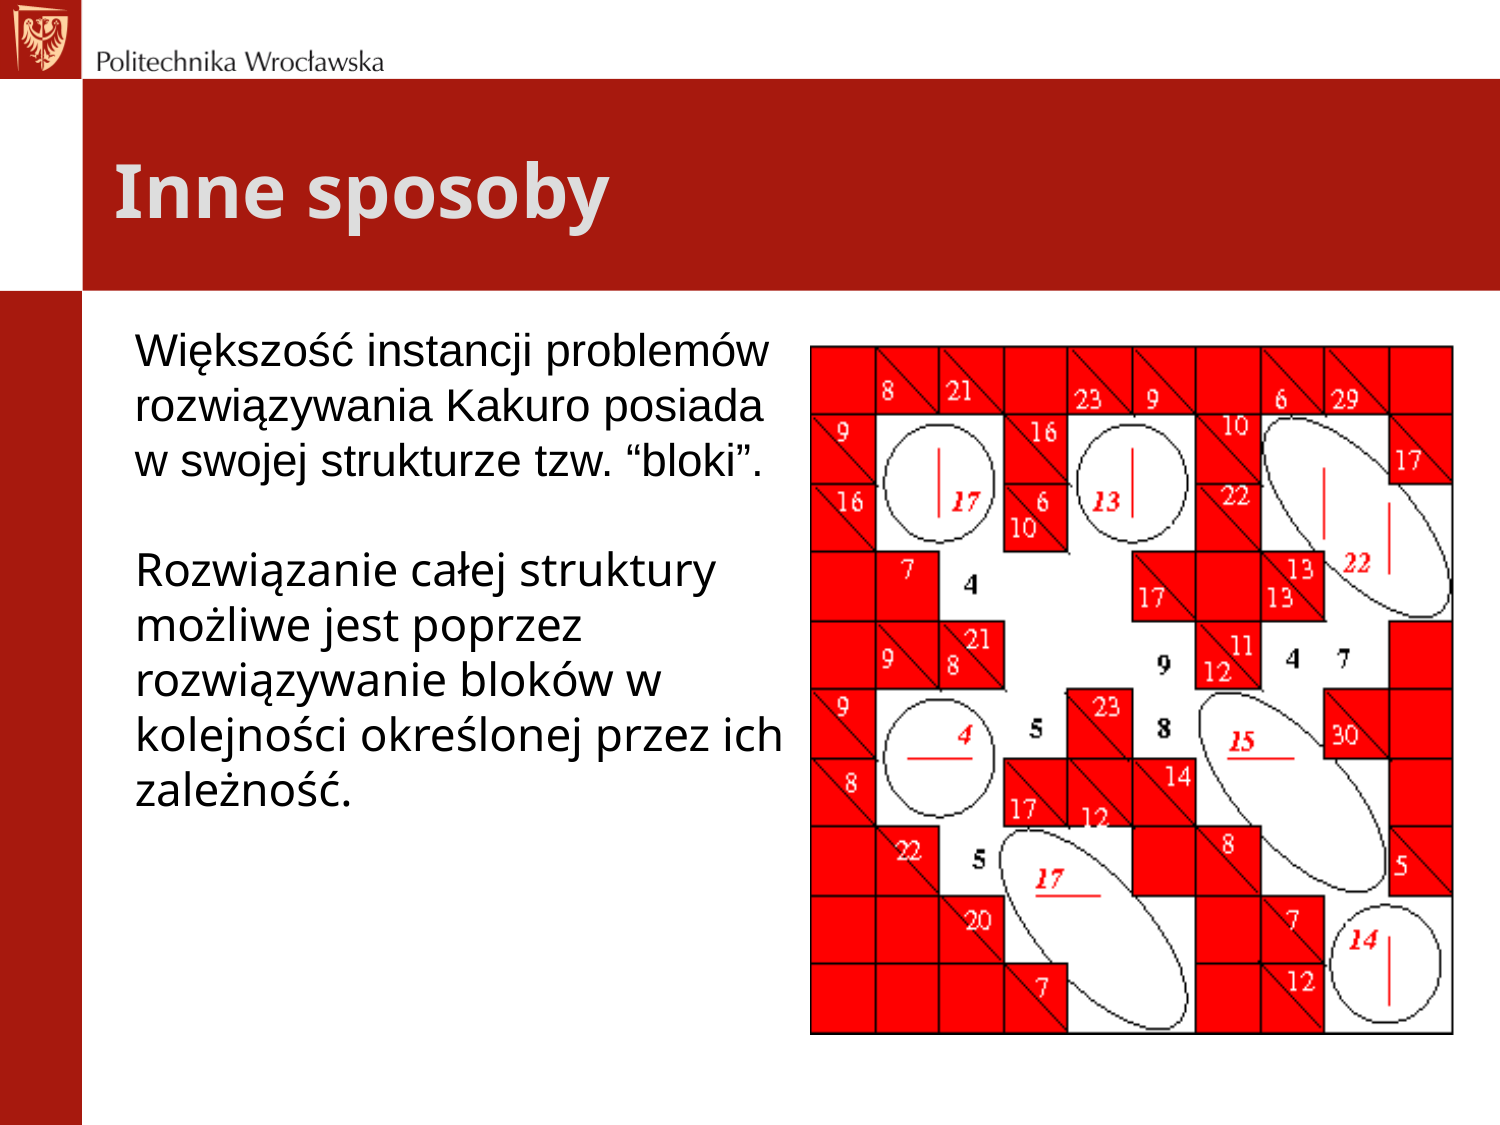

Inne sposoby
Większość instancji problemów rozwiązywania Kakuro posiada w swojej strukturze tzw. “bloki”.
Rozwiązanie całej struktury możliwe jest poprzez rozwiązywanie bloków w kolejności określonej przez ich zależność.